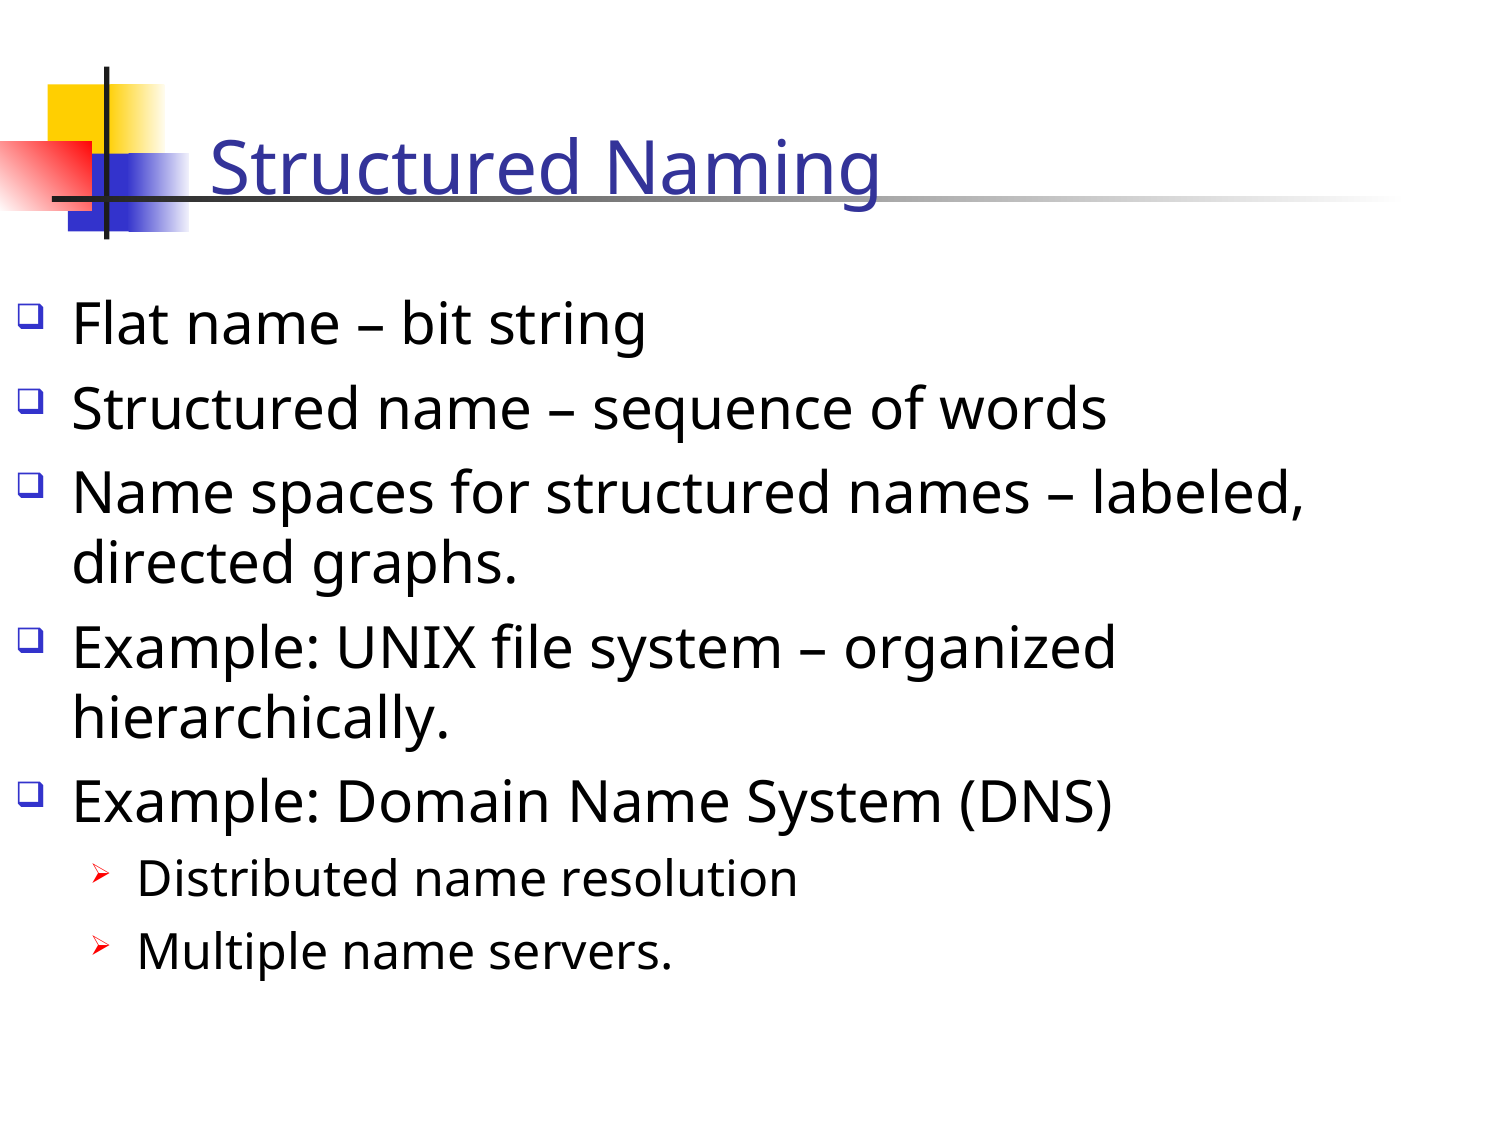

Structured Naming
Flat name – bit string
Structured name – sequence of words
Name spaces for structured names – labeled, directed graphs.
Example: UNIX file system – organized hierarchically.
Example: Domain Name System (DNS)
Distributed name resolution
Multiple name servers.